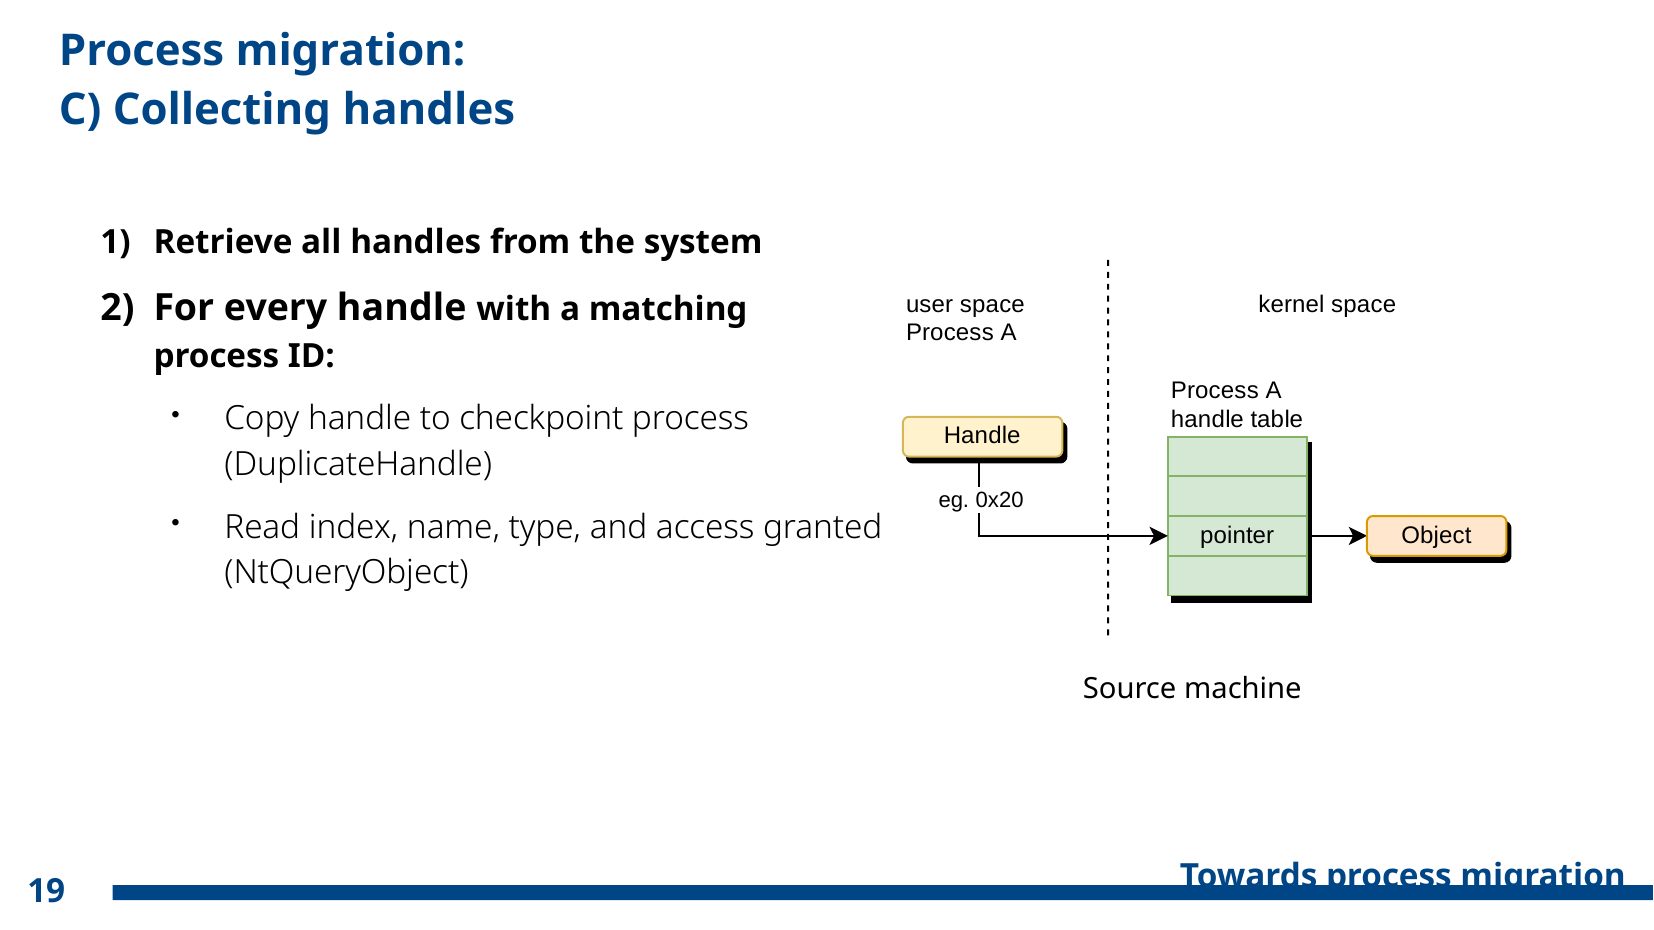

# Process migration:
C) Collecting handles
Retrieve all handles from the system
For every handle with a matching
process ID:
Copy handle to checkpoint process (DuplicateHandle)
Read index, name, type, and access granted (NtQueryObject)
Source machine